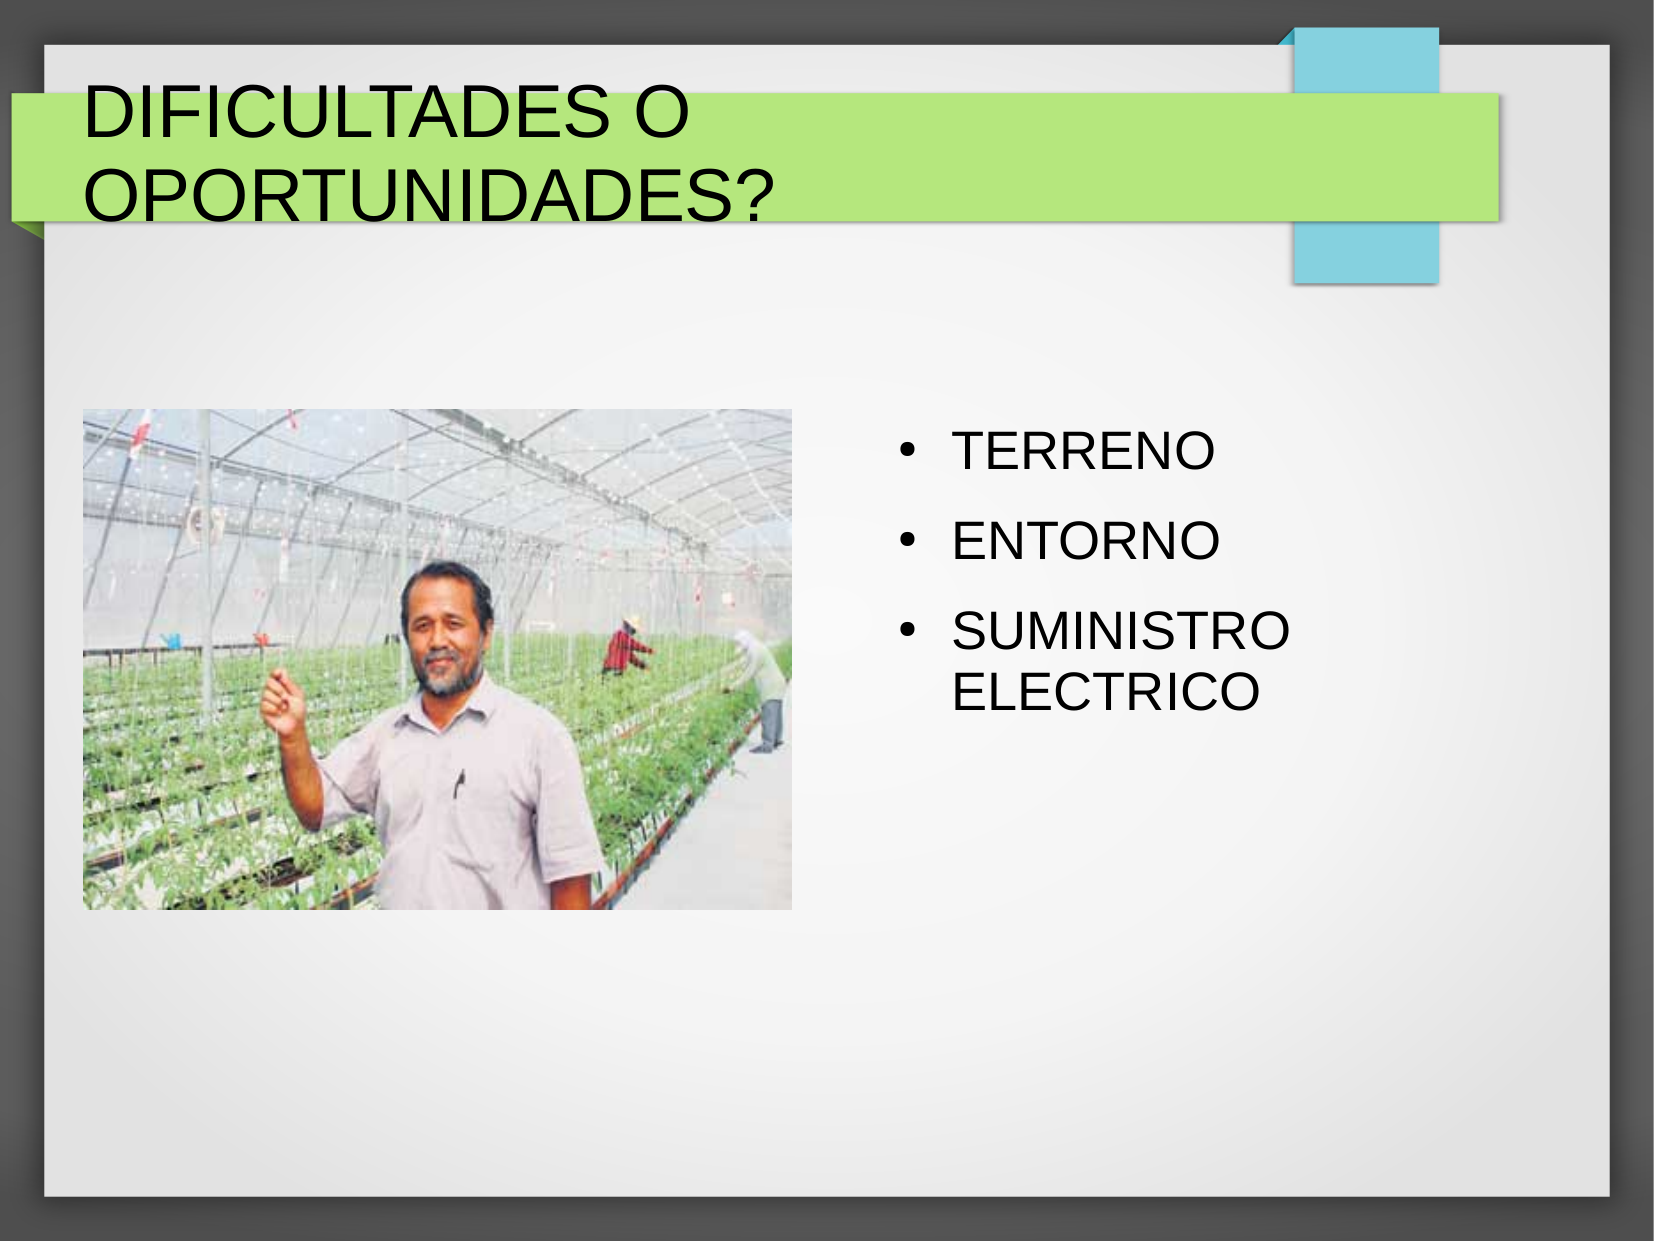

# DIFICULTADES O OPORTUNIDADES?
TERRENO
ENTORNO
SUMINISTRO ELECTRICO